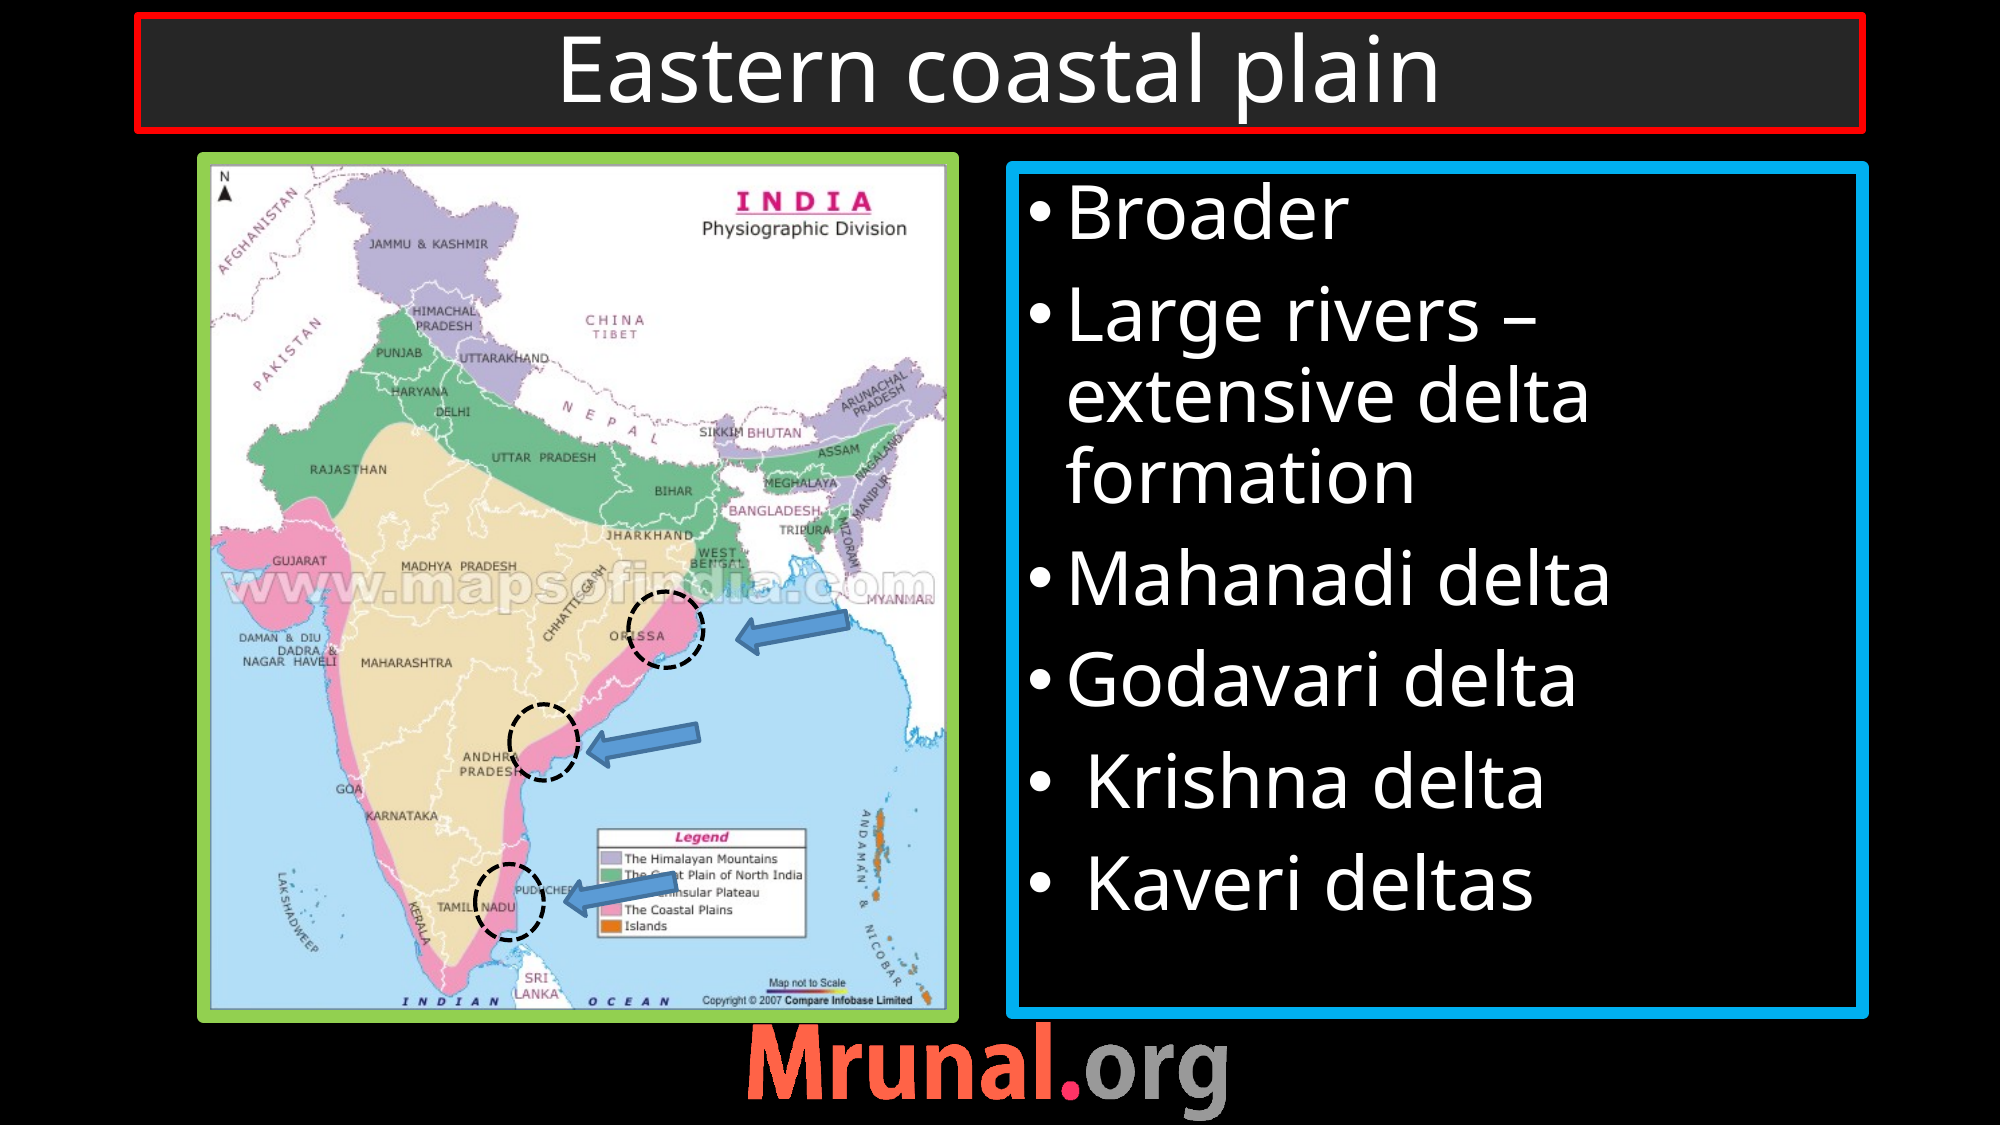

Eastern coastal plain
# Broader
Large rivers –extensive delta formation
Mahanadi delta
Godavari delta
 Krishna delta
 Kaveri deltas